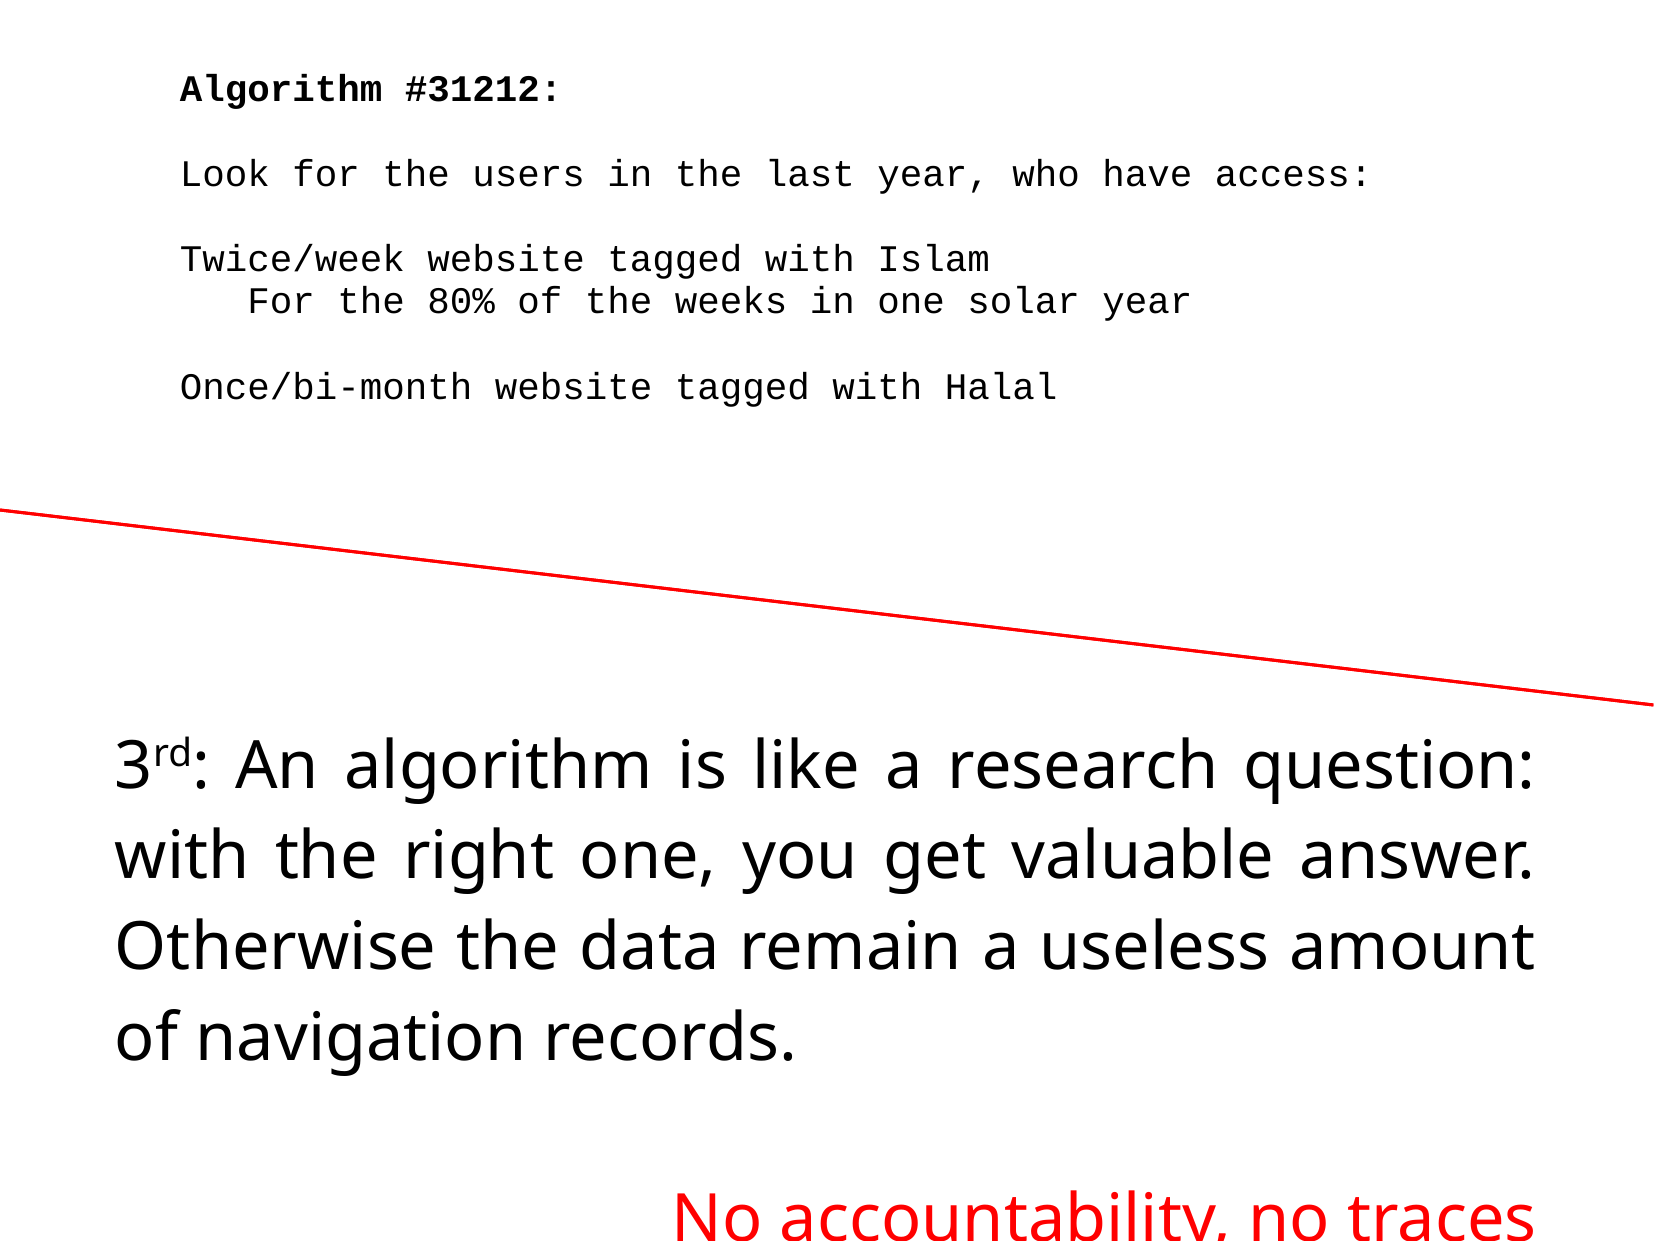

Algorithm #31212:
Look for the users in the last year, who have access:
Twice/week website tagged with Islam
 For the 80% of the weeks in one solar year
Once/bi-month website tagged with Halal
3rd: An algorithm is like a research question: with the right one, you get valuable answer. Otherwise the data remain a useless amount of navigation records.
No accountability, no traces